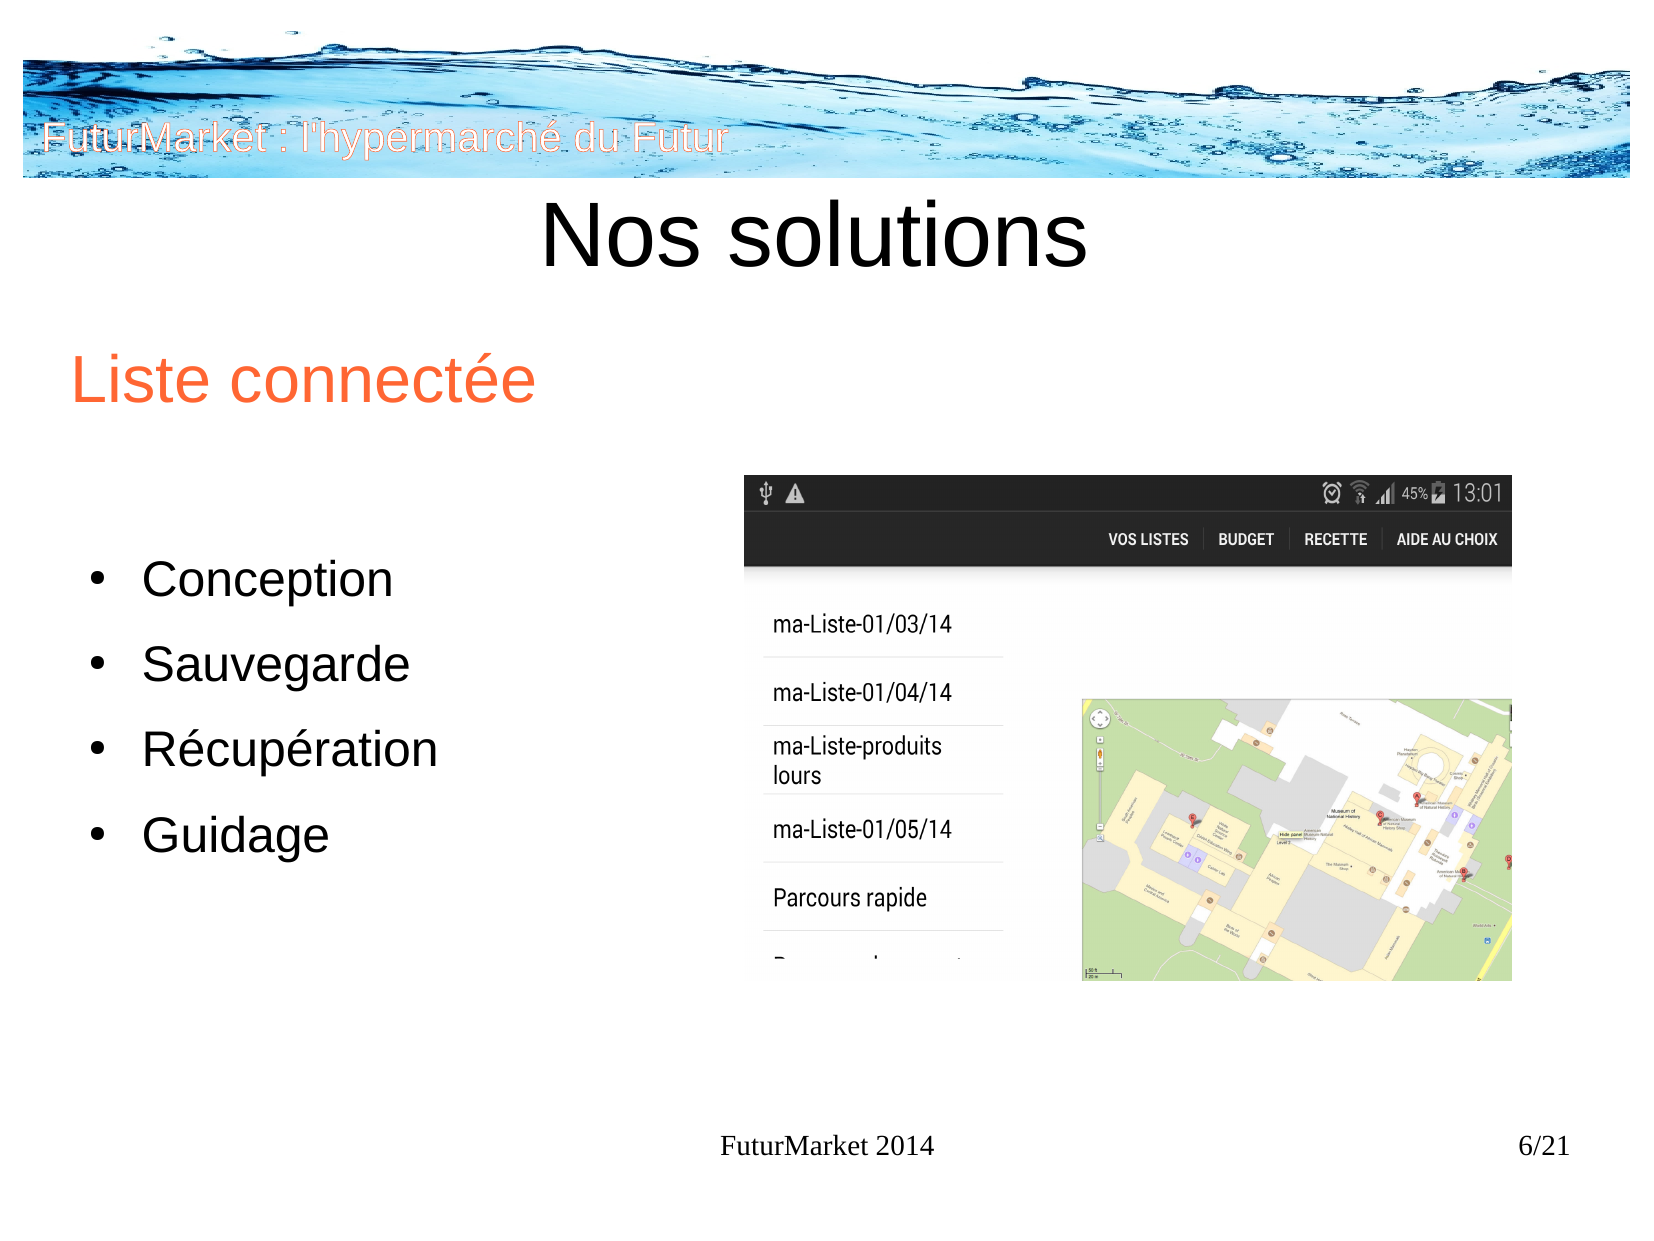

Nos solutions
# Liste connectée
Conception
Sauvegarde
Récupération
Guidage
FuturMarket 2014
6